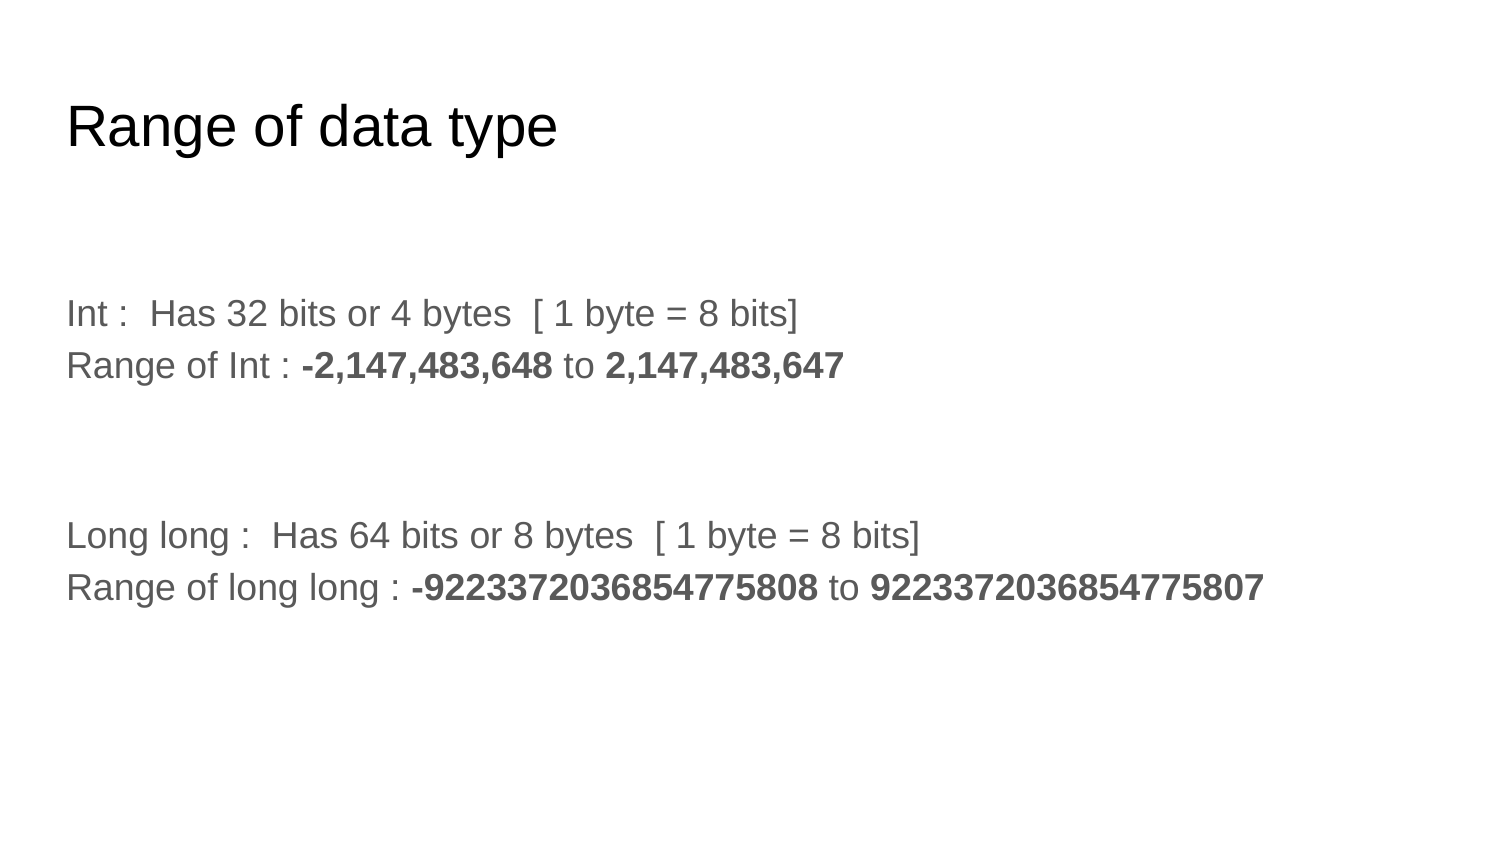

# Range of data type
Int : Has 32 bits or 4 bytes [ 1 byte = 8 bits]
Range of Int : -2,147,483,648 to 2,147,483,647
Long long : Has 64 bits or 8 bytes [ 1 byte = 8 bits]
Range of long long : -9223372036854775808 to 9223372036854775807